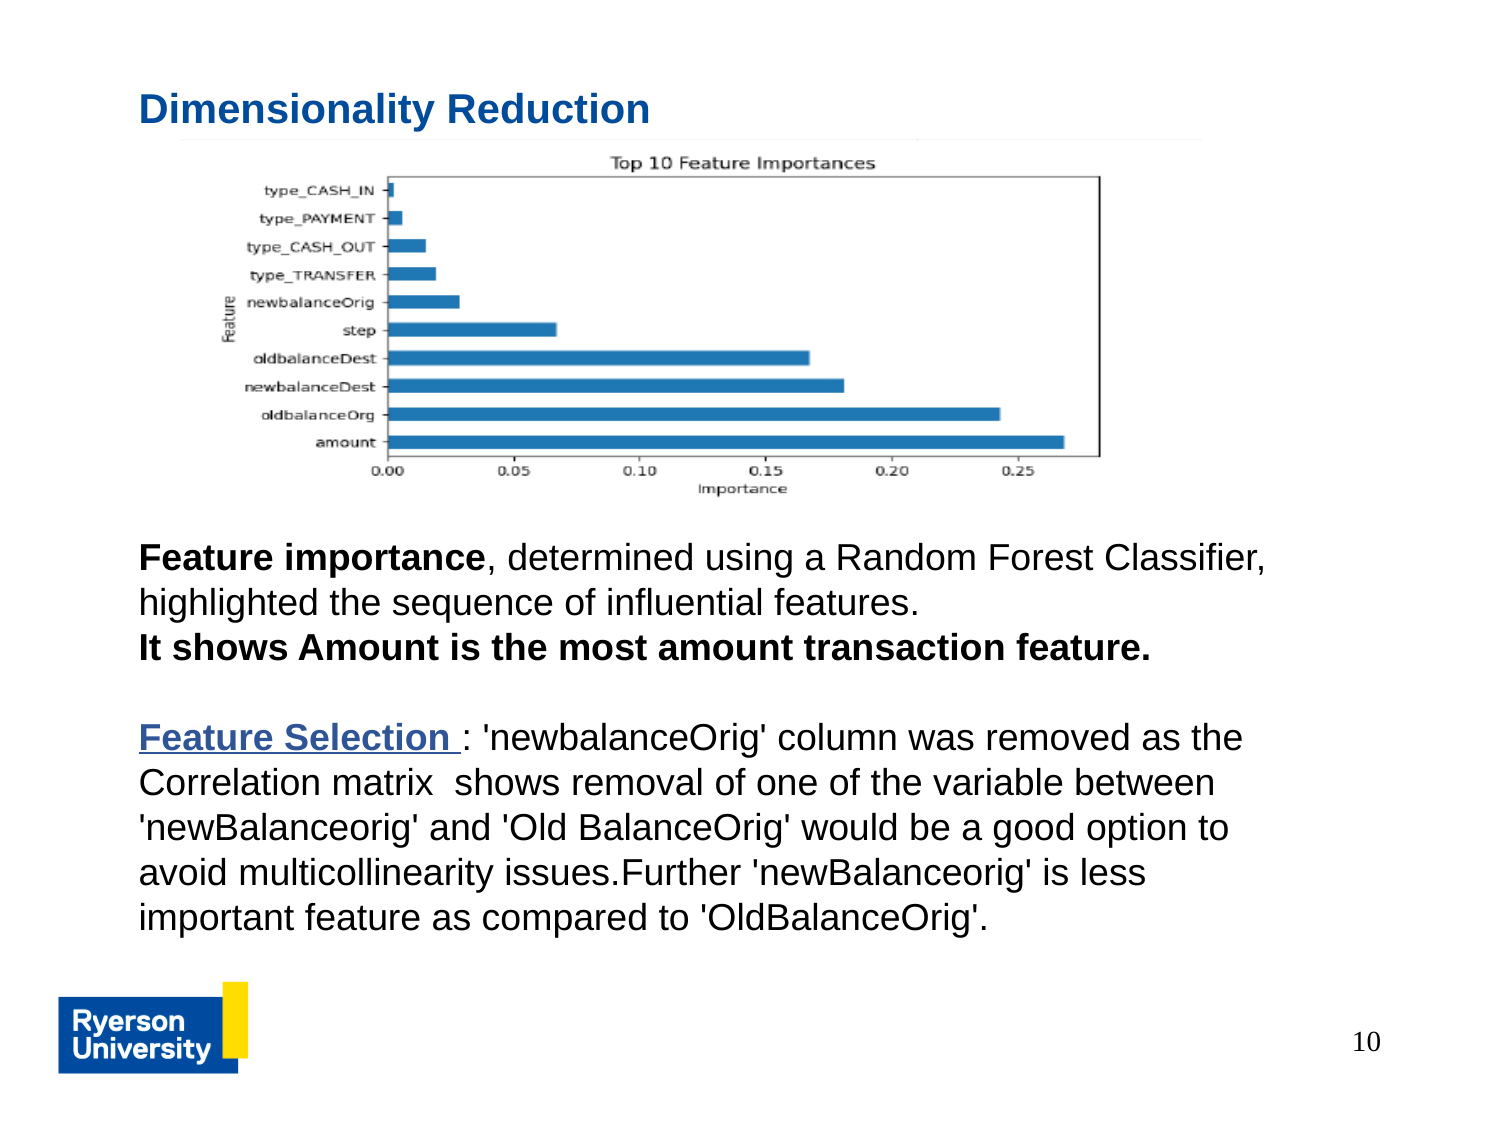

Dimensionality Reduction
Feature importance, determined using a Random Forest Classifier, highlighted the sequence of influential features.
It shows Amount is the most amount transaction feature.
Feature Selection : 'newbalanceOrig' column was removed as the  Correlation matrix  shows removal of one of the variable between 'newBalanceorig' and 'Old BalanceOrig' would be a good option to avoid multicollinearity issues.Further 'newBalanceorig' is less important feature as compared to 'OldBalanceOrig'.